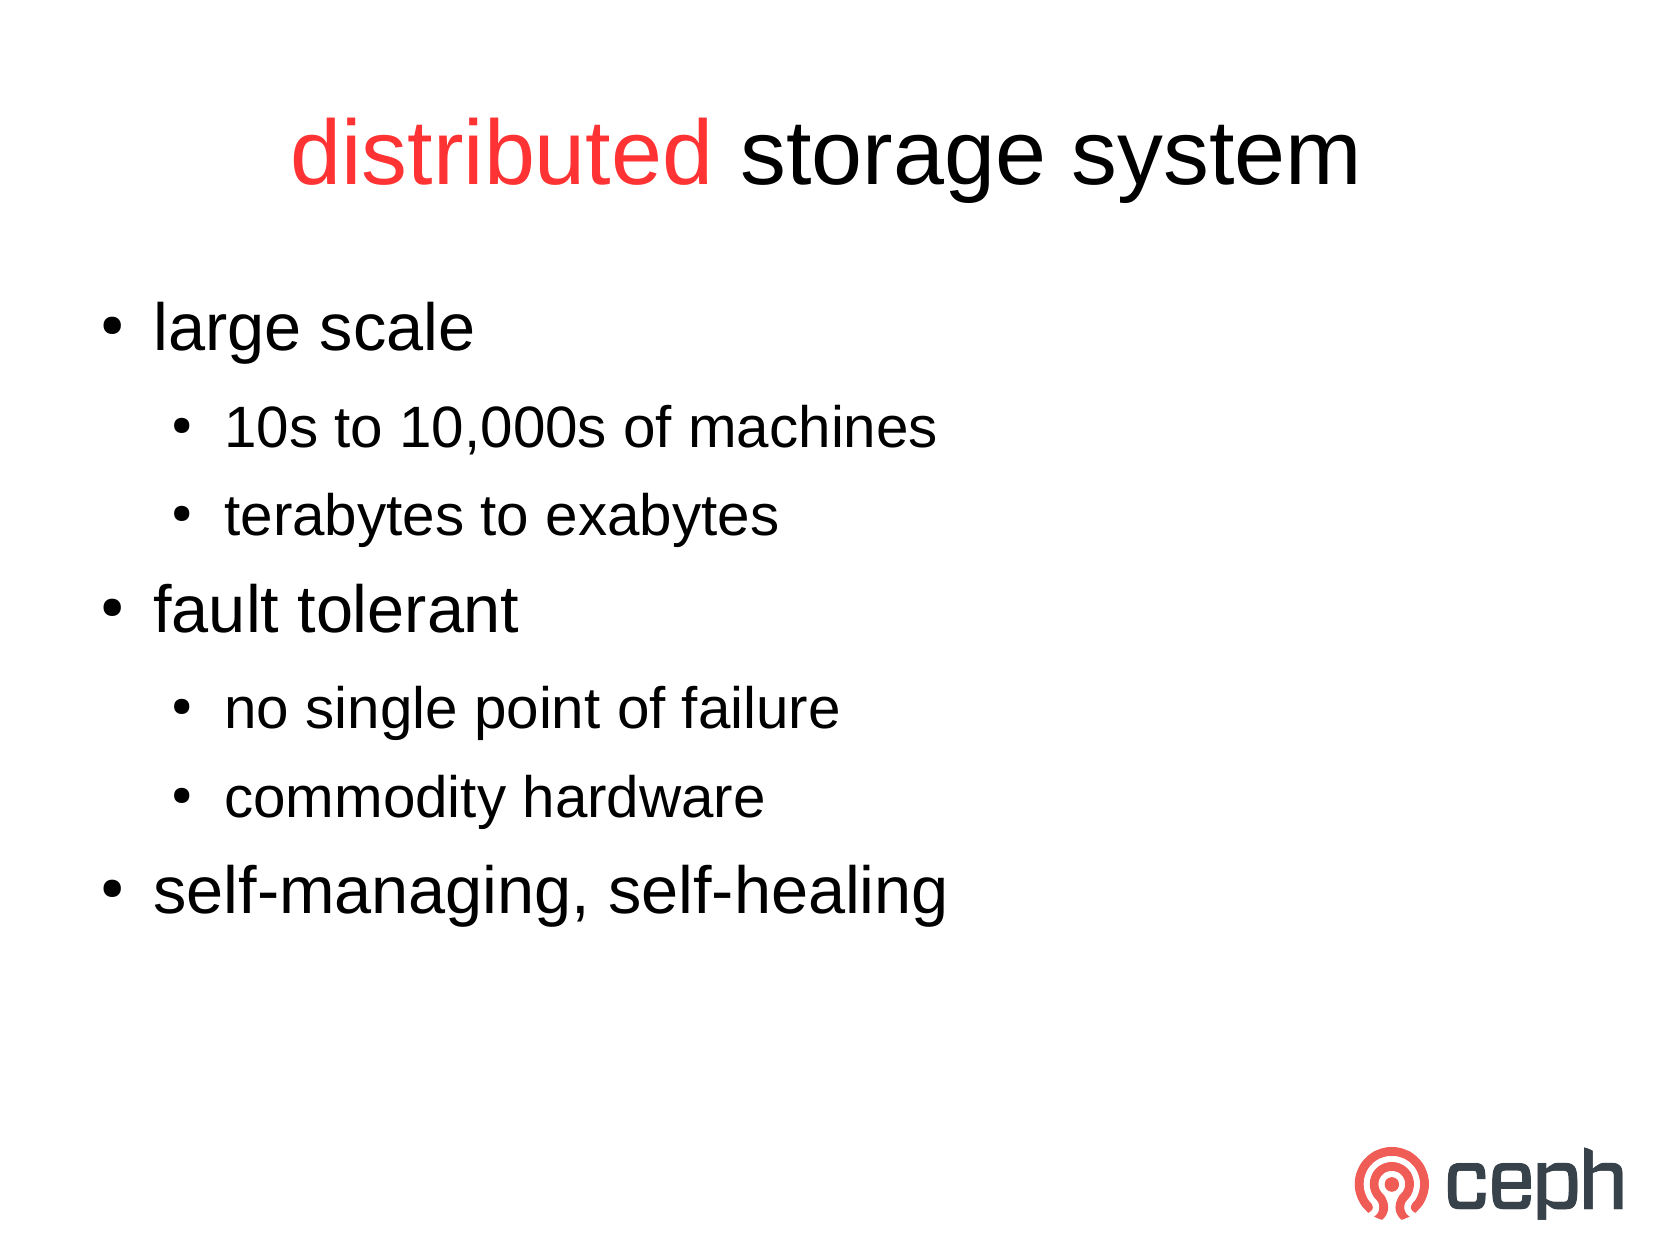

# distributed	storage system
large scale
10s to 10,000s of machines
terabytes to exabytes
fault tolerant
no single point of failure
commodity hardware
self-managing, self-healing